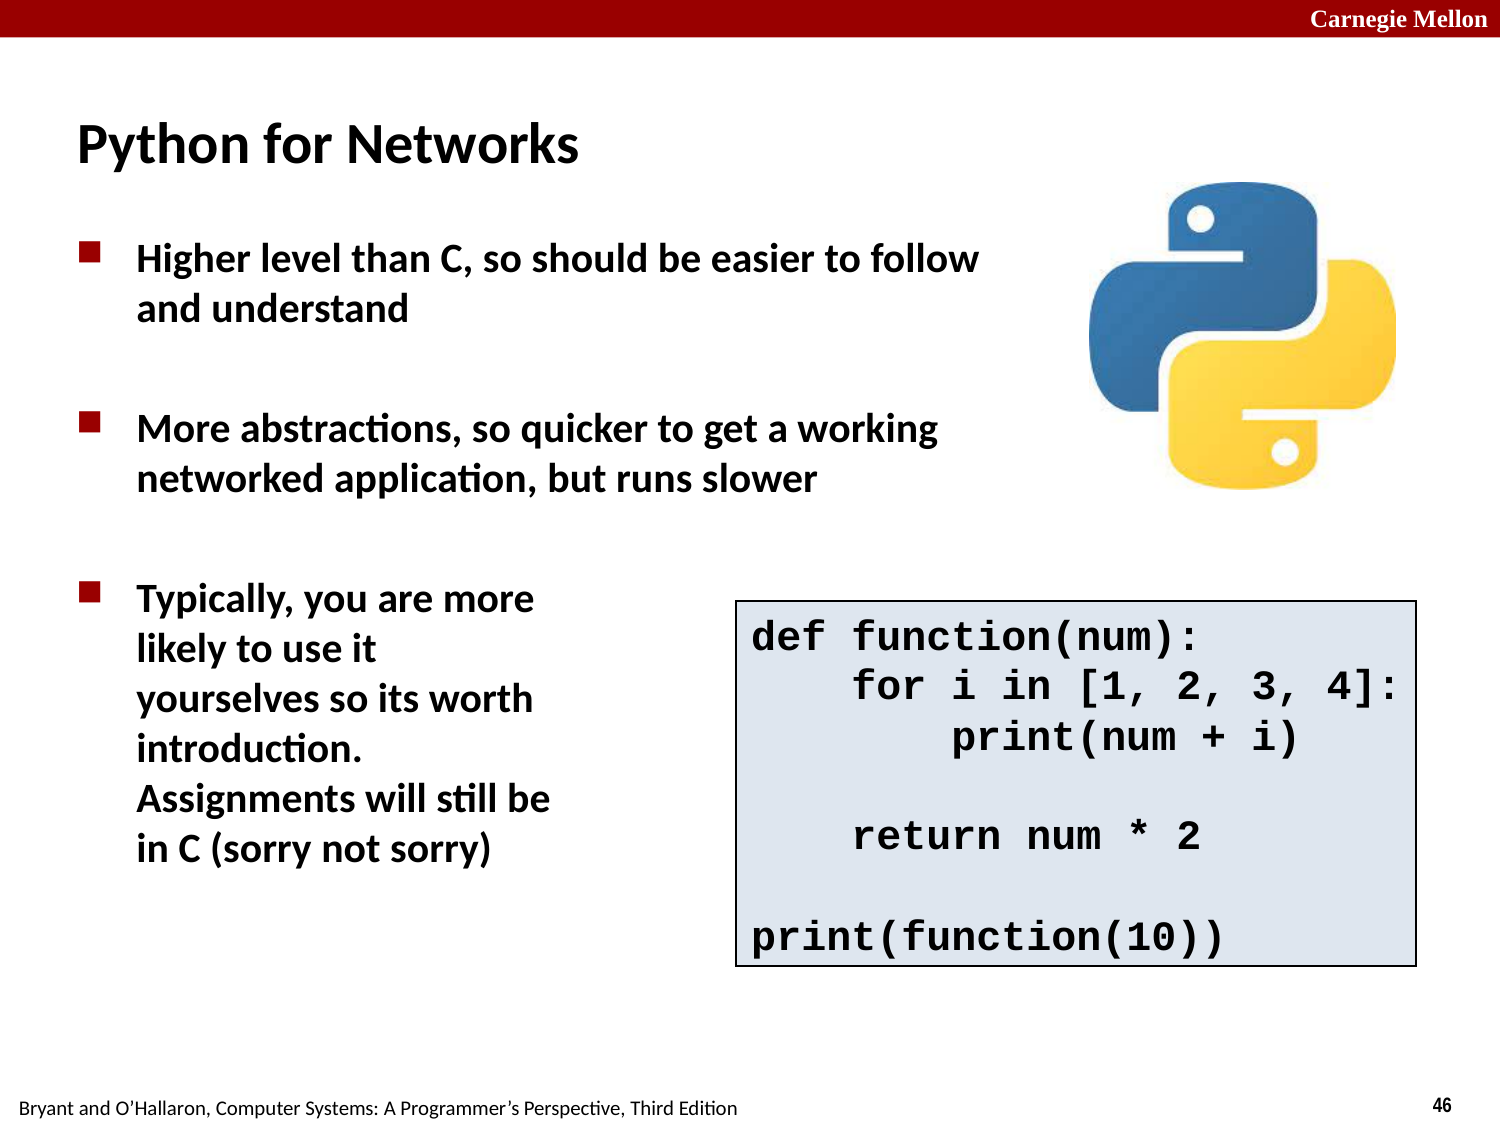

# Python for Networks
Higher level than C, so should be easier to follow and understand
More abstractions, so quicker to get a working networked application, but runs slower
Typically, you are more
likely to use it
yourselves so its worth
introduction.
Assignments will still be
in C (sorry not sorry)
def function(num):
 for i in [1, 2, 3, 4]:
 print(num + i)
 return num * 2
print(function(10))